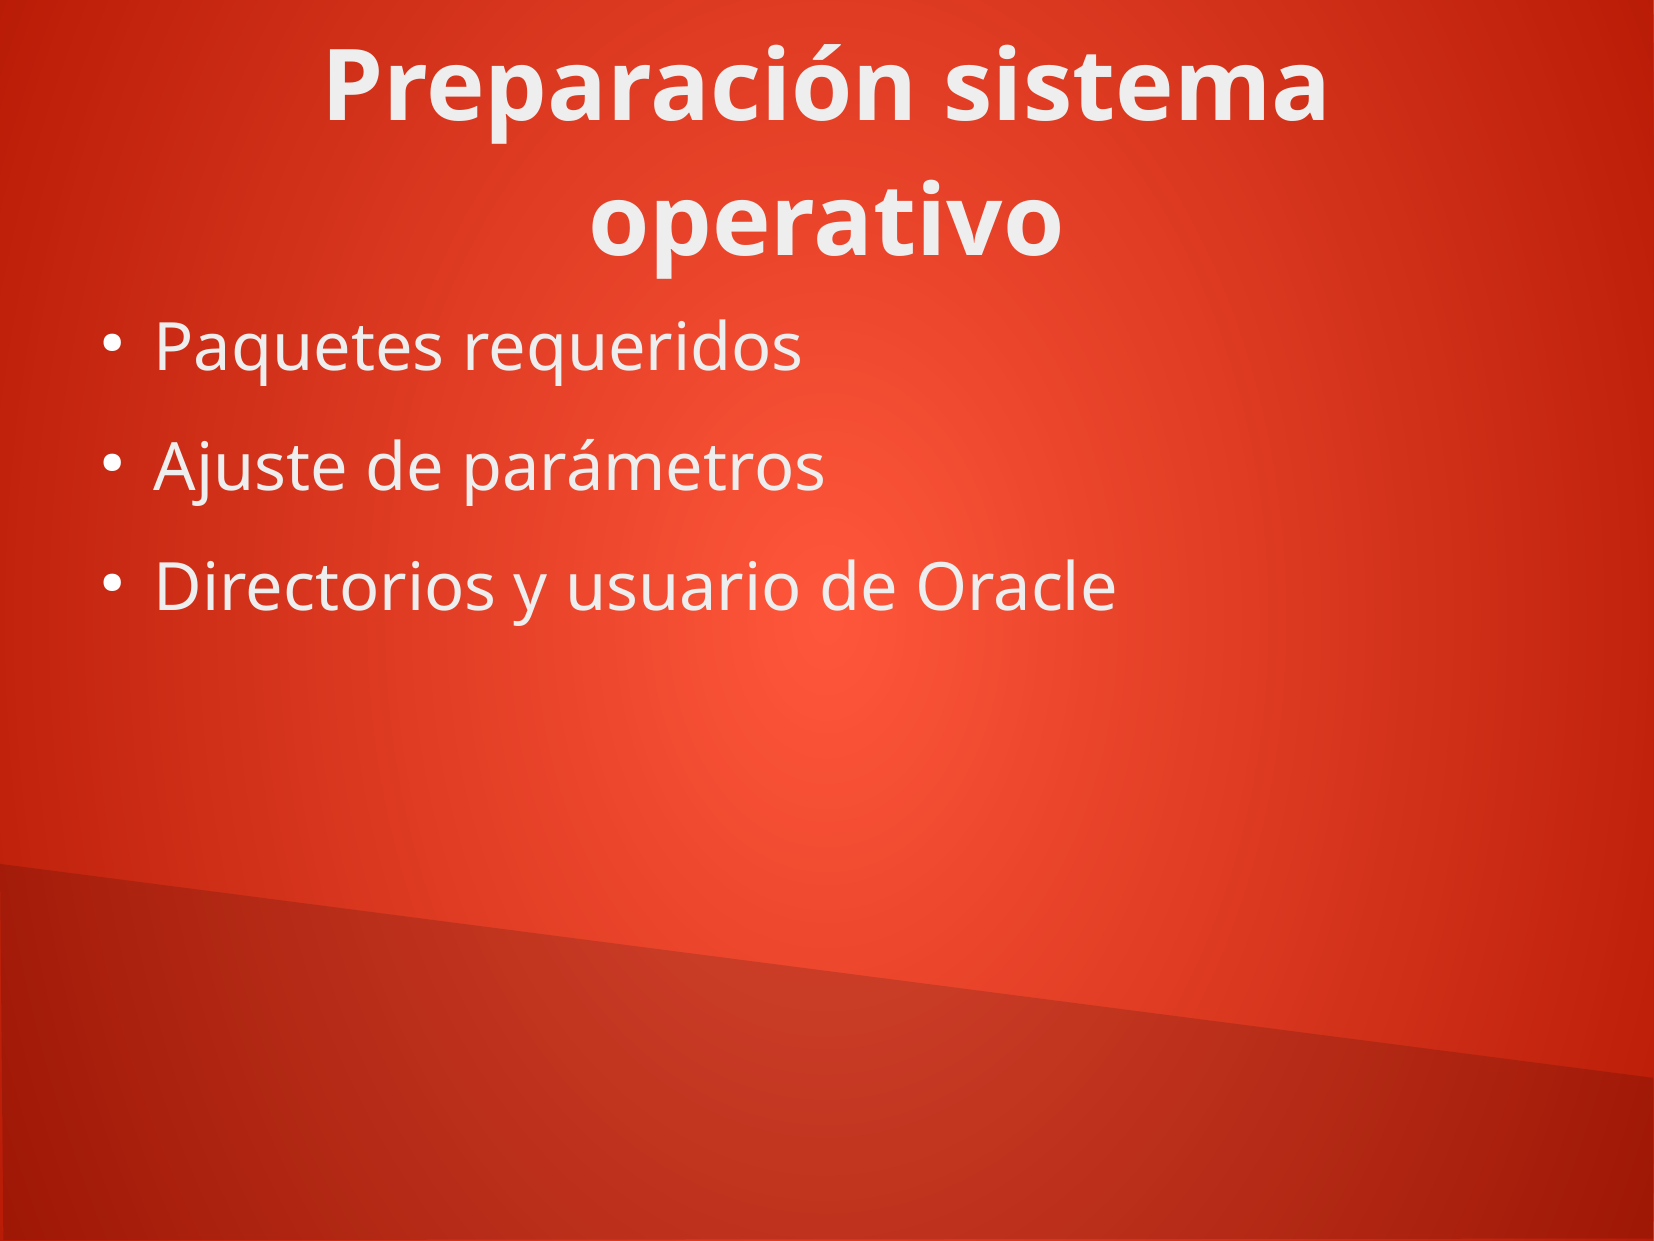

# Preparación sistema operativo
Paquetes requeridos
Ajuste de parámetros
Directorios y usuario de Oracle